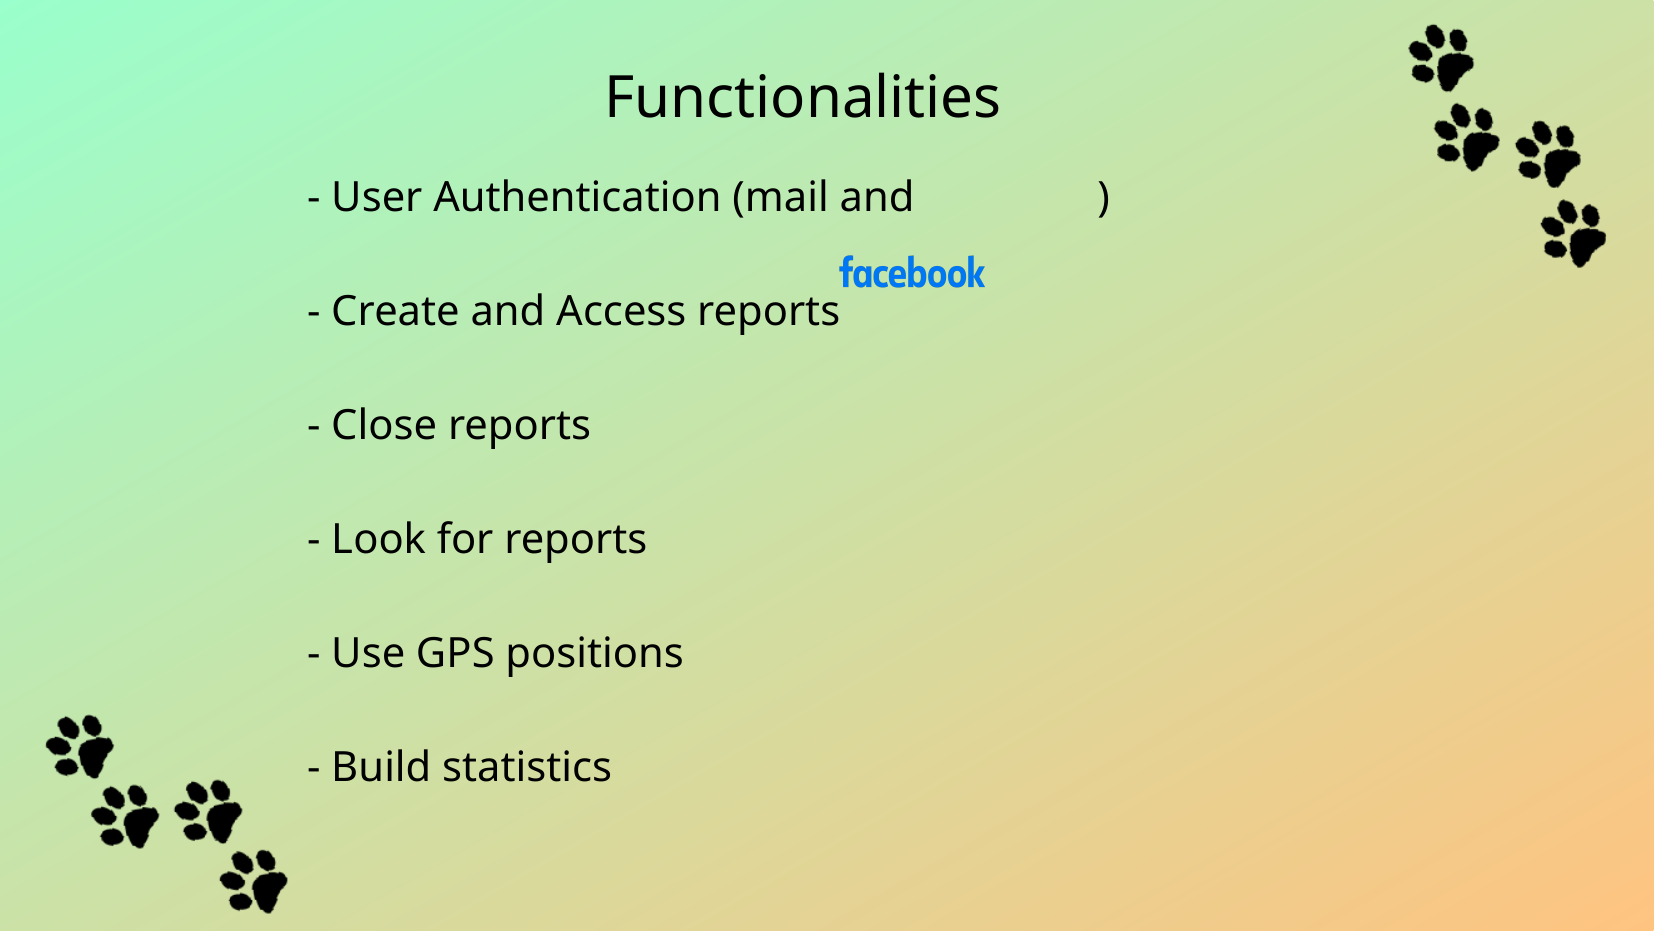

# Functionalities
- User Authentication (mail and )
- Create and Access reports
- Close reports
- Look for reports
- Use GPS positions
- Build statistics